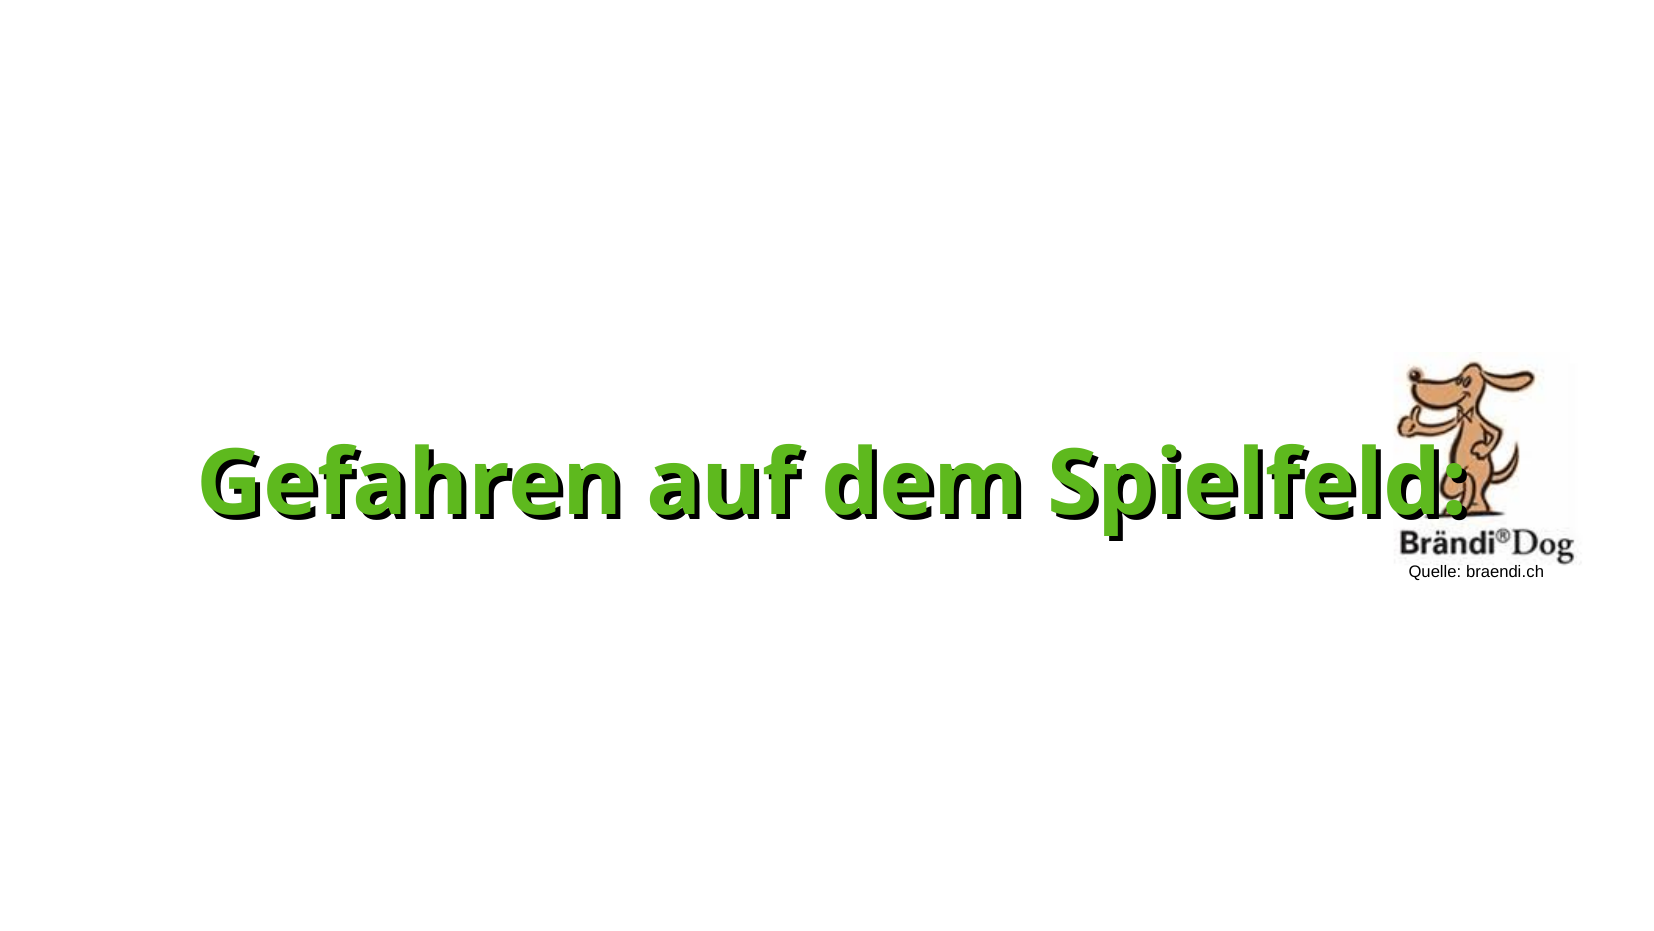

# Gefahren auf dem Spielfeld:
Quelle: braendi.ch